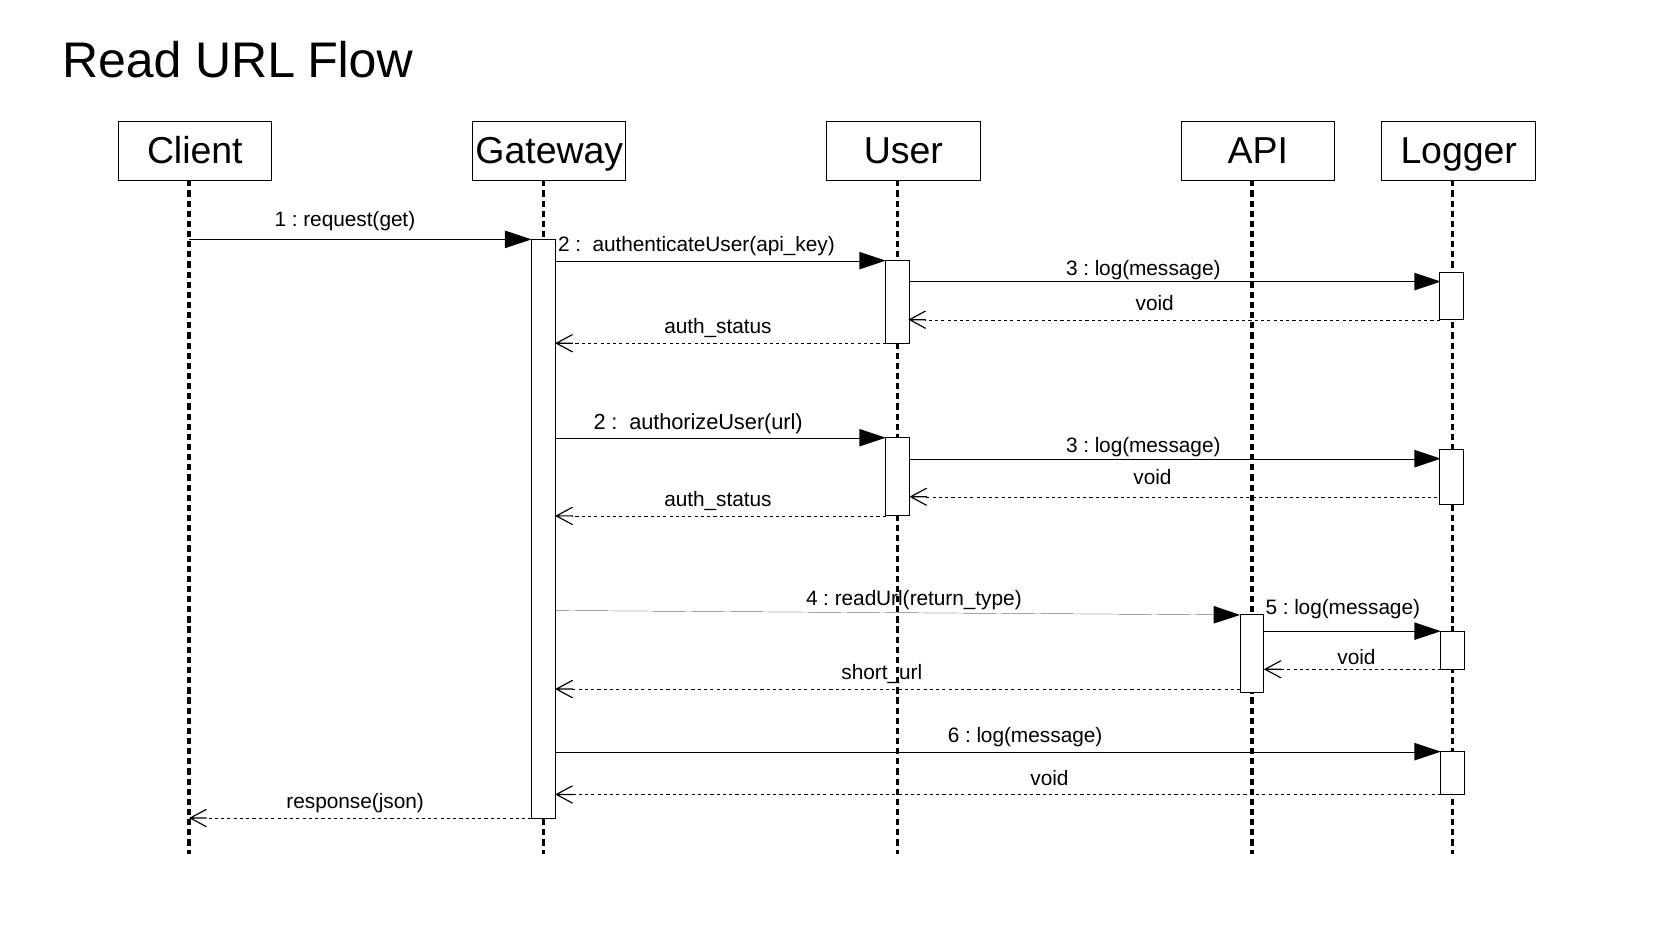

Read URL Flow
Client
Gateway
User
API
Logger
1 : request(get)
2 : authenticateUser(api_key)
3 : log(message)
void
auth_status
2 : authorizeUser(url)
3 : log(message)
void
auth_status
4 : readUrl(return_type)
5 : log(message)
void
short_url
6 : log(message)
void
response(json)